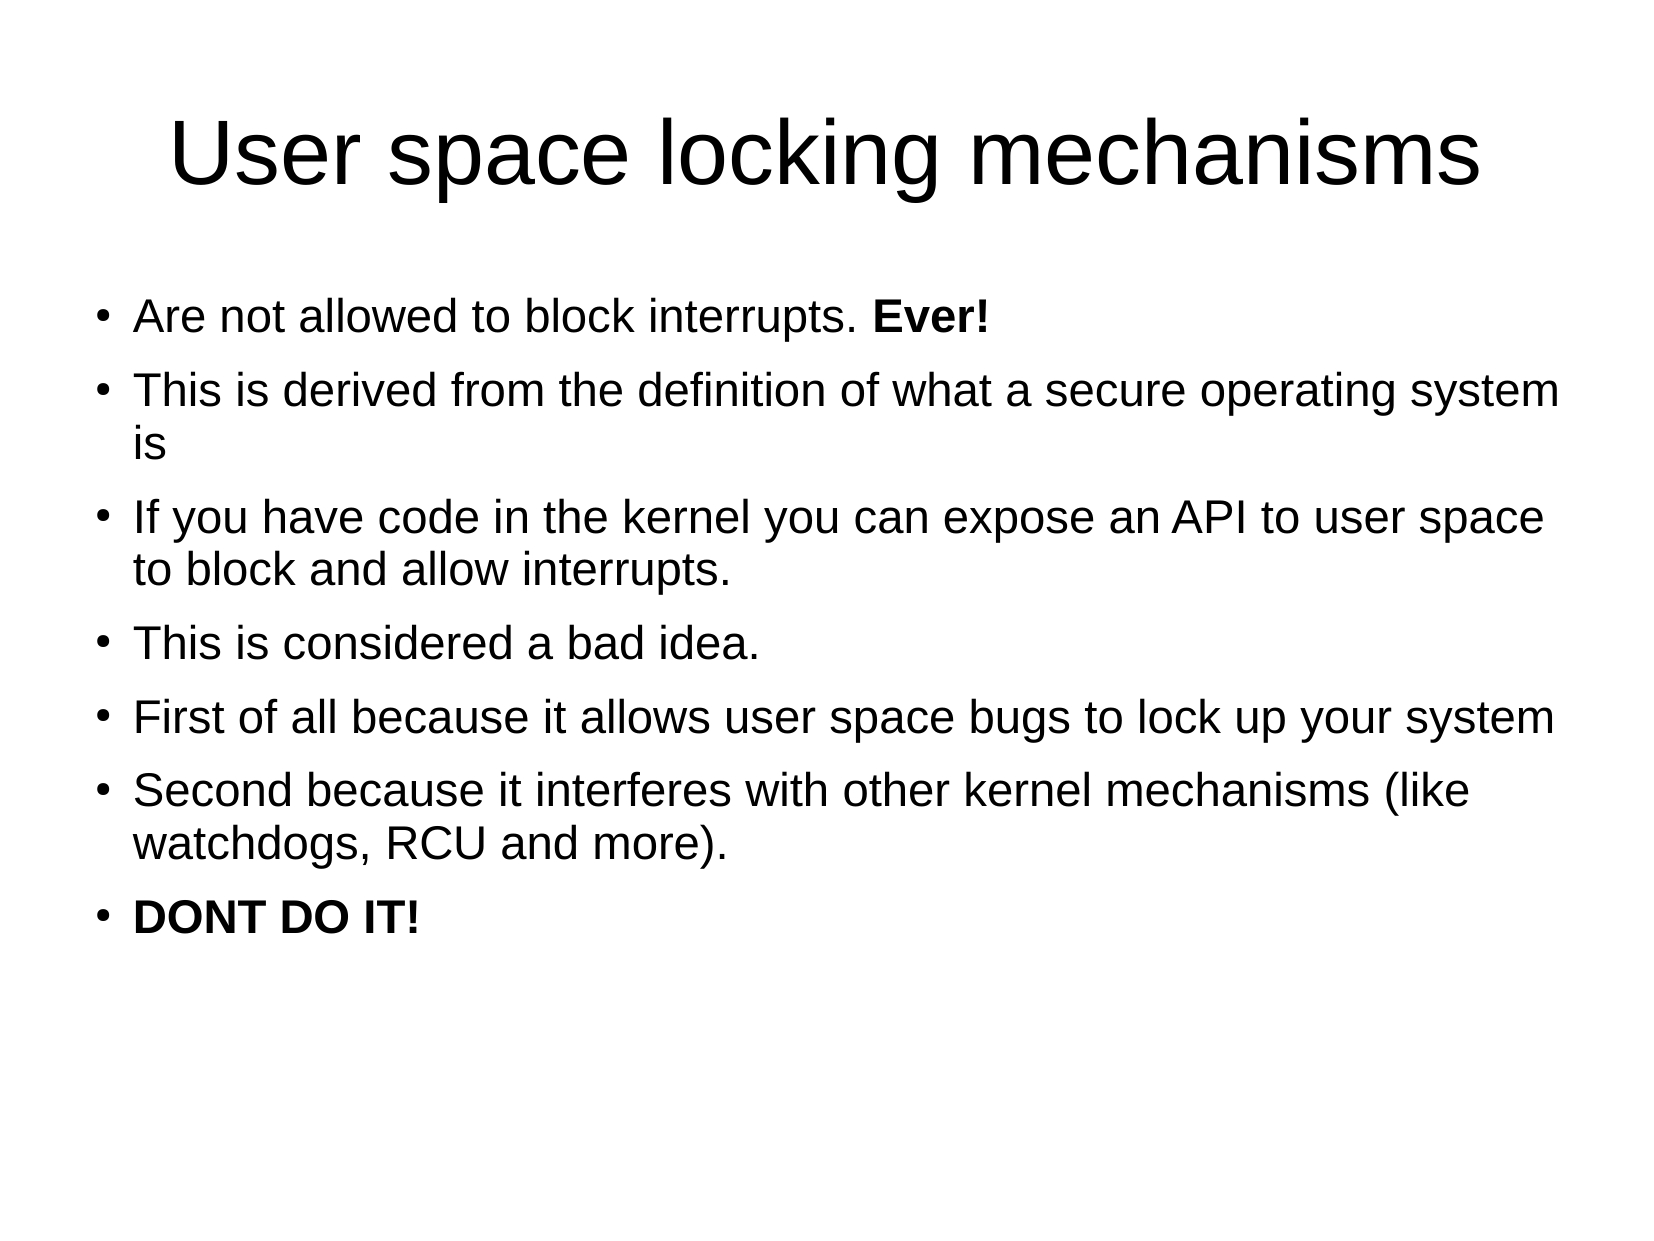

# User space locking mechanisms
Are not allowed to block interrupts. Ever!
This is derived from the definition of what a secure operating system is
If you have code in the kernel you can expose an API to user space to block and allow interrupts.
This is considered a bad idea.
First of all because it allows user space bugs to lock up your system
Second because it interferes with other kernel mechanisms (like watchdogs, RCU and more).
DONT DO IT!